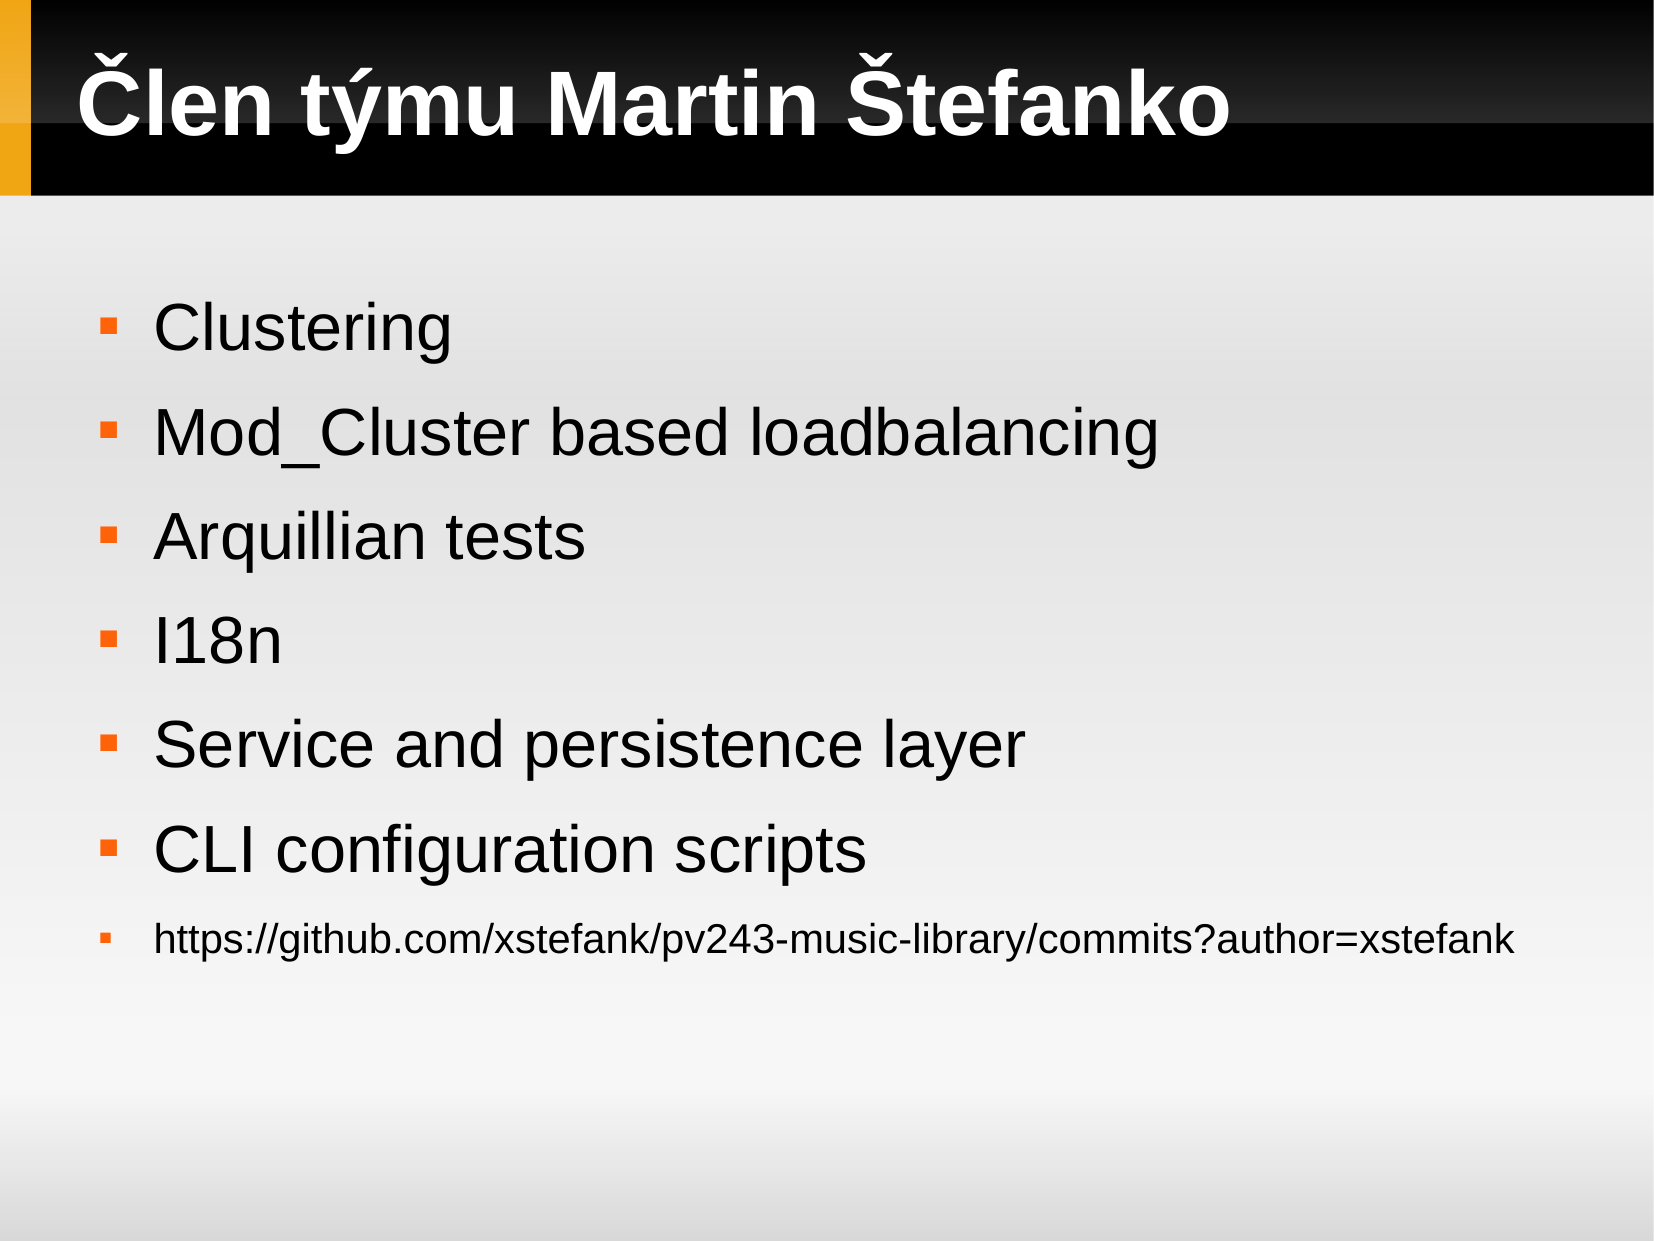

# Člen týmu Martin Štefanko
Clustering
Mod_Cluster based loadbalancing
Arquillian tests
I18n
Service and persistence layer
CLI configuration scripts
https://github.com/xstefank/pv243-music-library/commits?author=xstefank